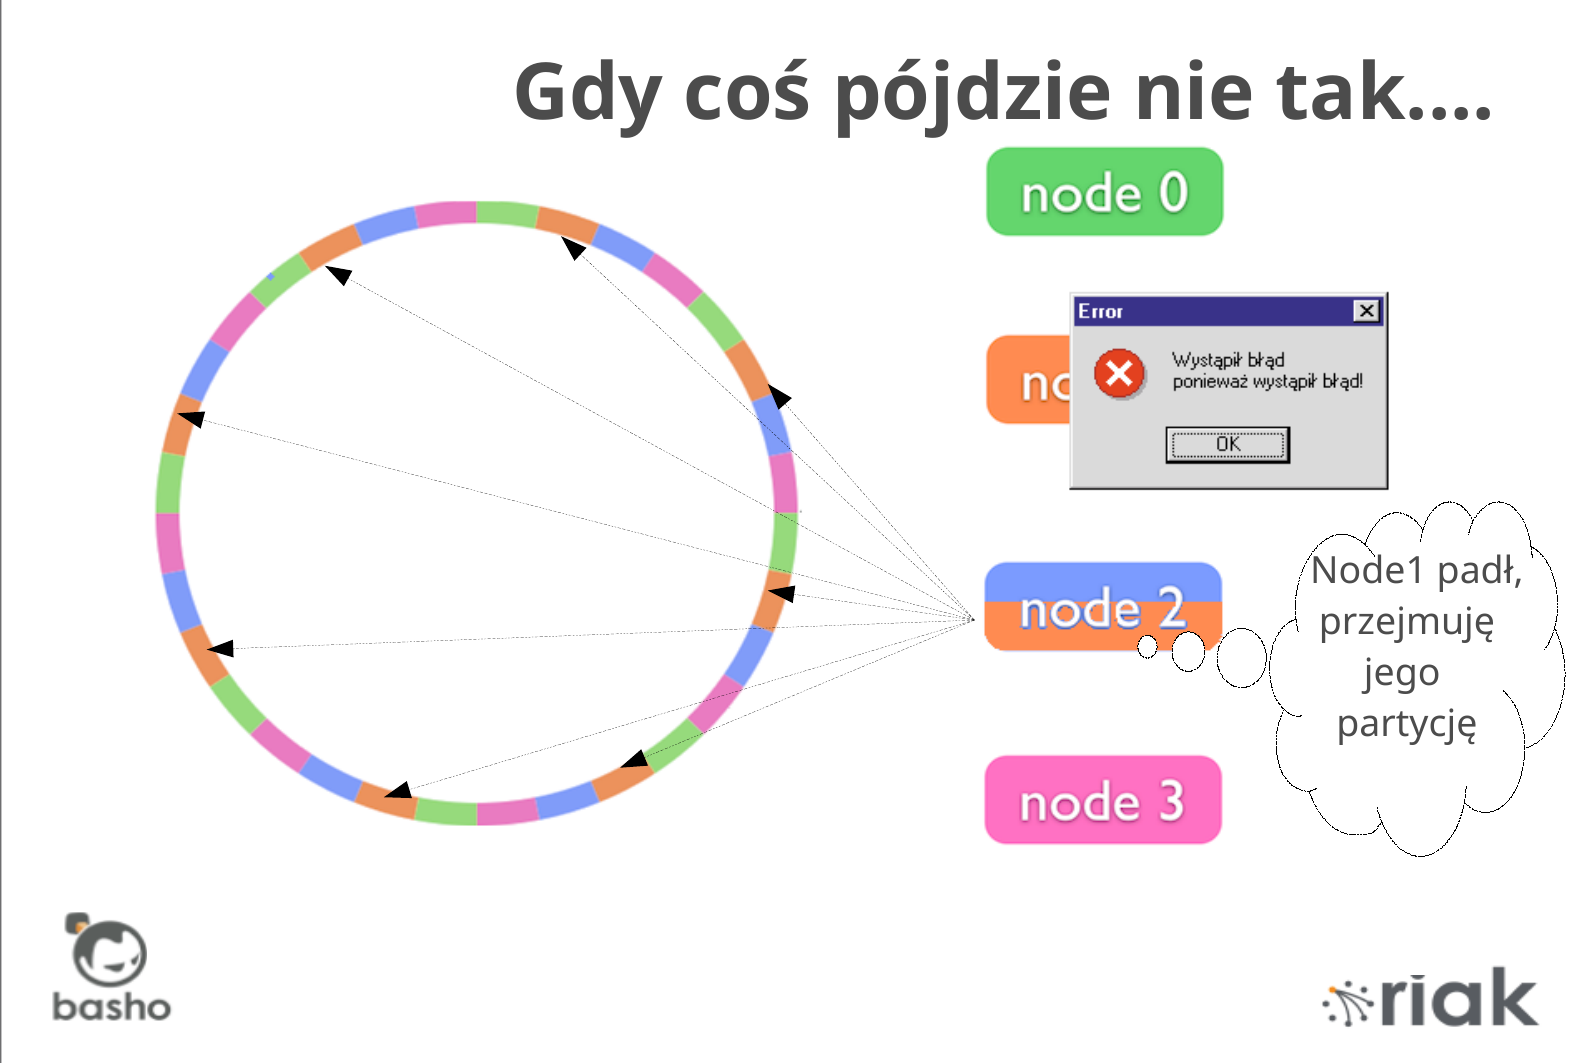

# Gdy coś pójdzie nie tak....
 Node1 padł,
przejmuję
jego
partycję
7